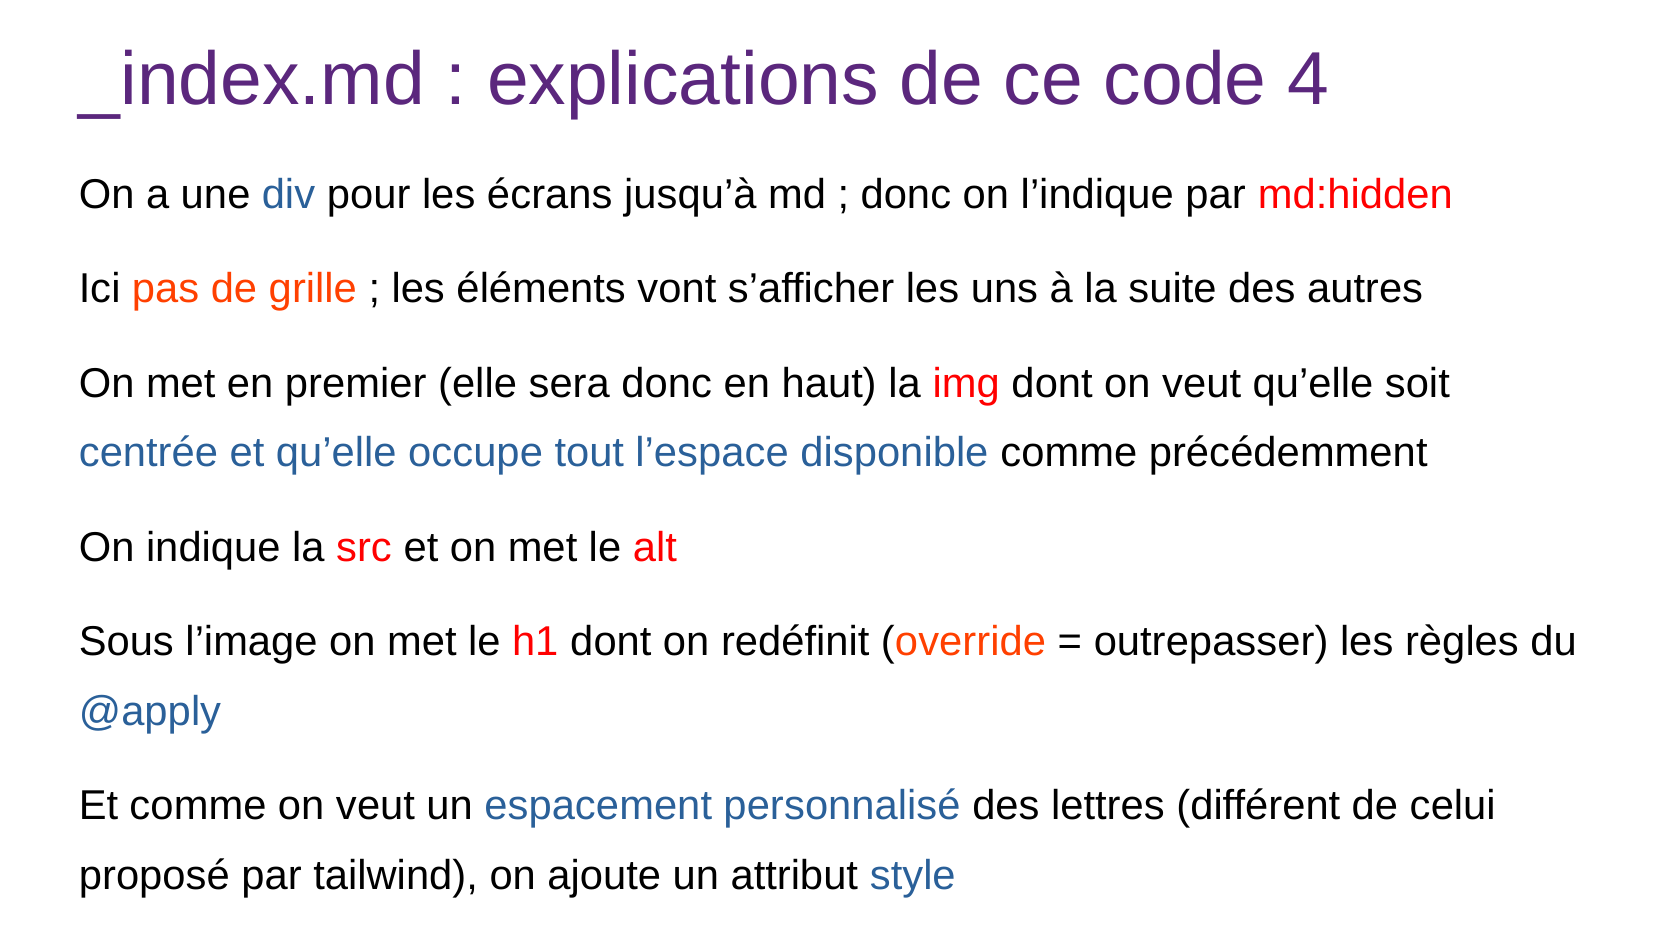

# _index.md : explications de ce code 4
On a une div pour les écrans jusqu’à md ; donc on l’indique par md:hidden
Ici pas de grille ; les éléments vont s’afficher les uns à la suite des autres
On met en premier (elle sera donc en haut) la img dont on veut qu’elle soit centrée et qu’elle occupe tout l’espace disponible comme précédemment
On indique la src et on met le alt
Sous l’image on met le h1 dont on redéfinit (override = outrepasser) les règles du @apply
Et comme on veut un espacement personnalisé des lettres (différent de celui proposé par tailwind), on ajoute un attribut style